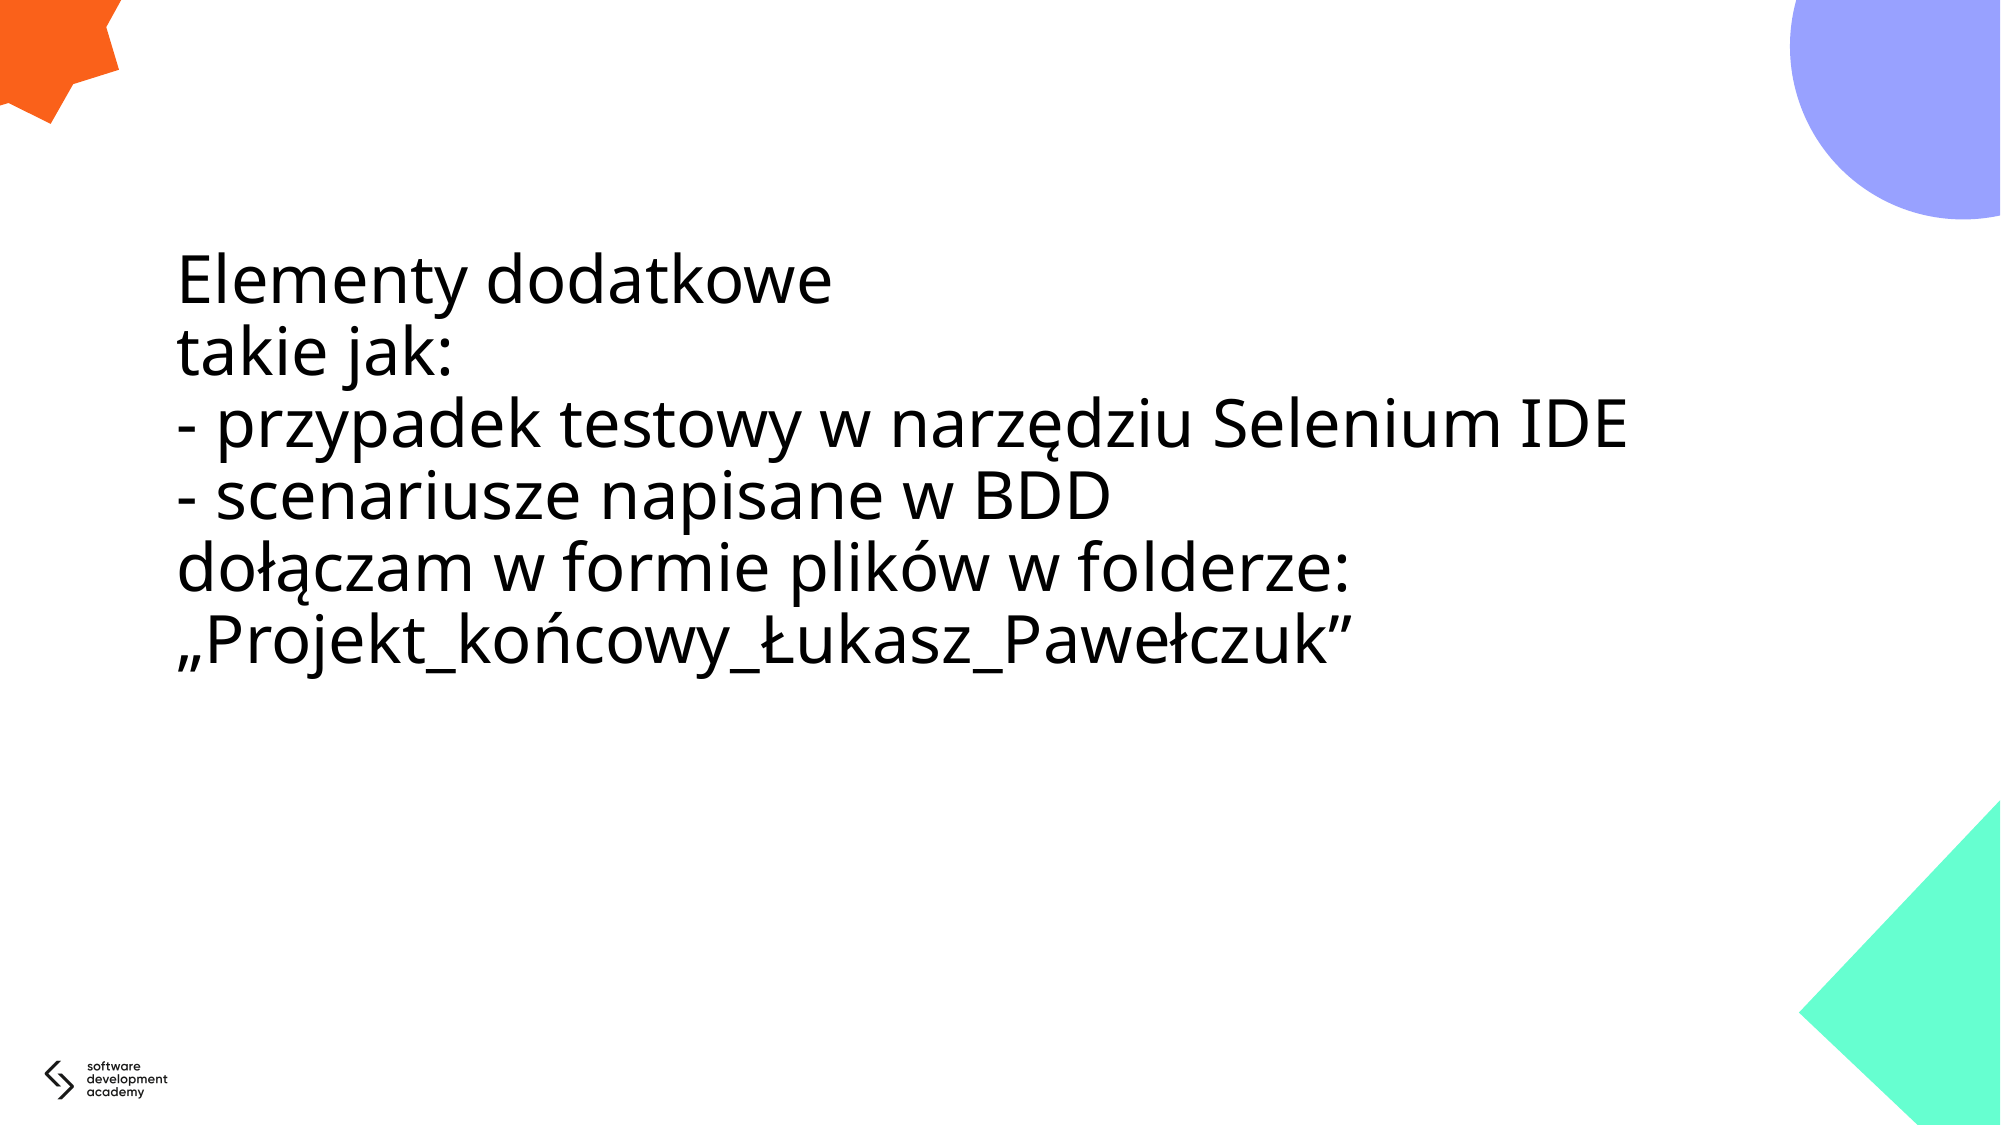

# Elementy dodatkowe takie jak: - przypadek testowy w narzędziu Selenium IDE - scenariusze napisane w BDD dołączam w formie plików w folderze: „Projekt_końcowy_Łukasz_Pawełczuk”